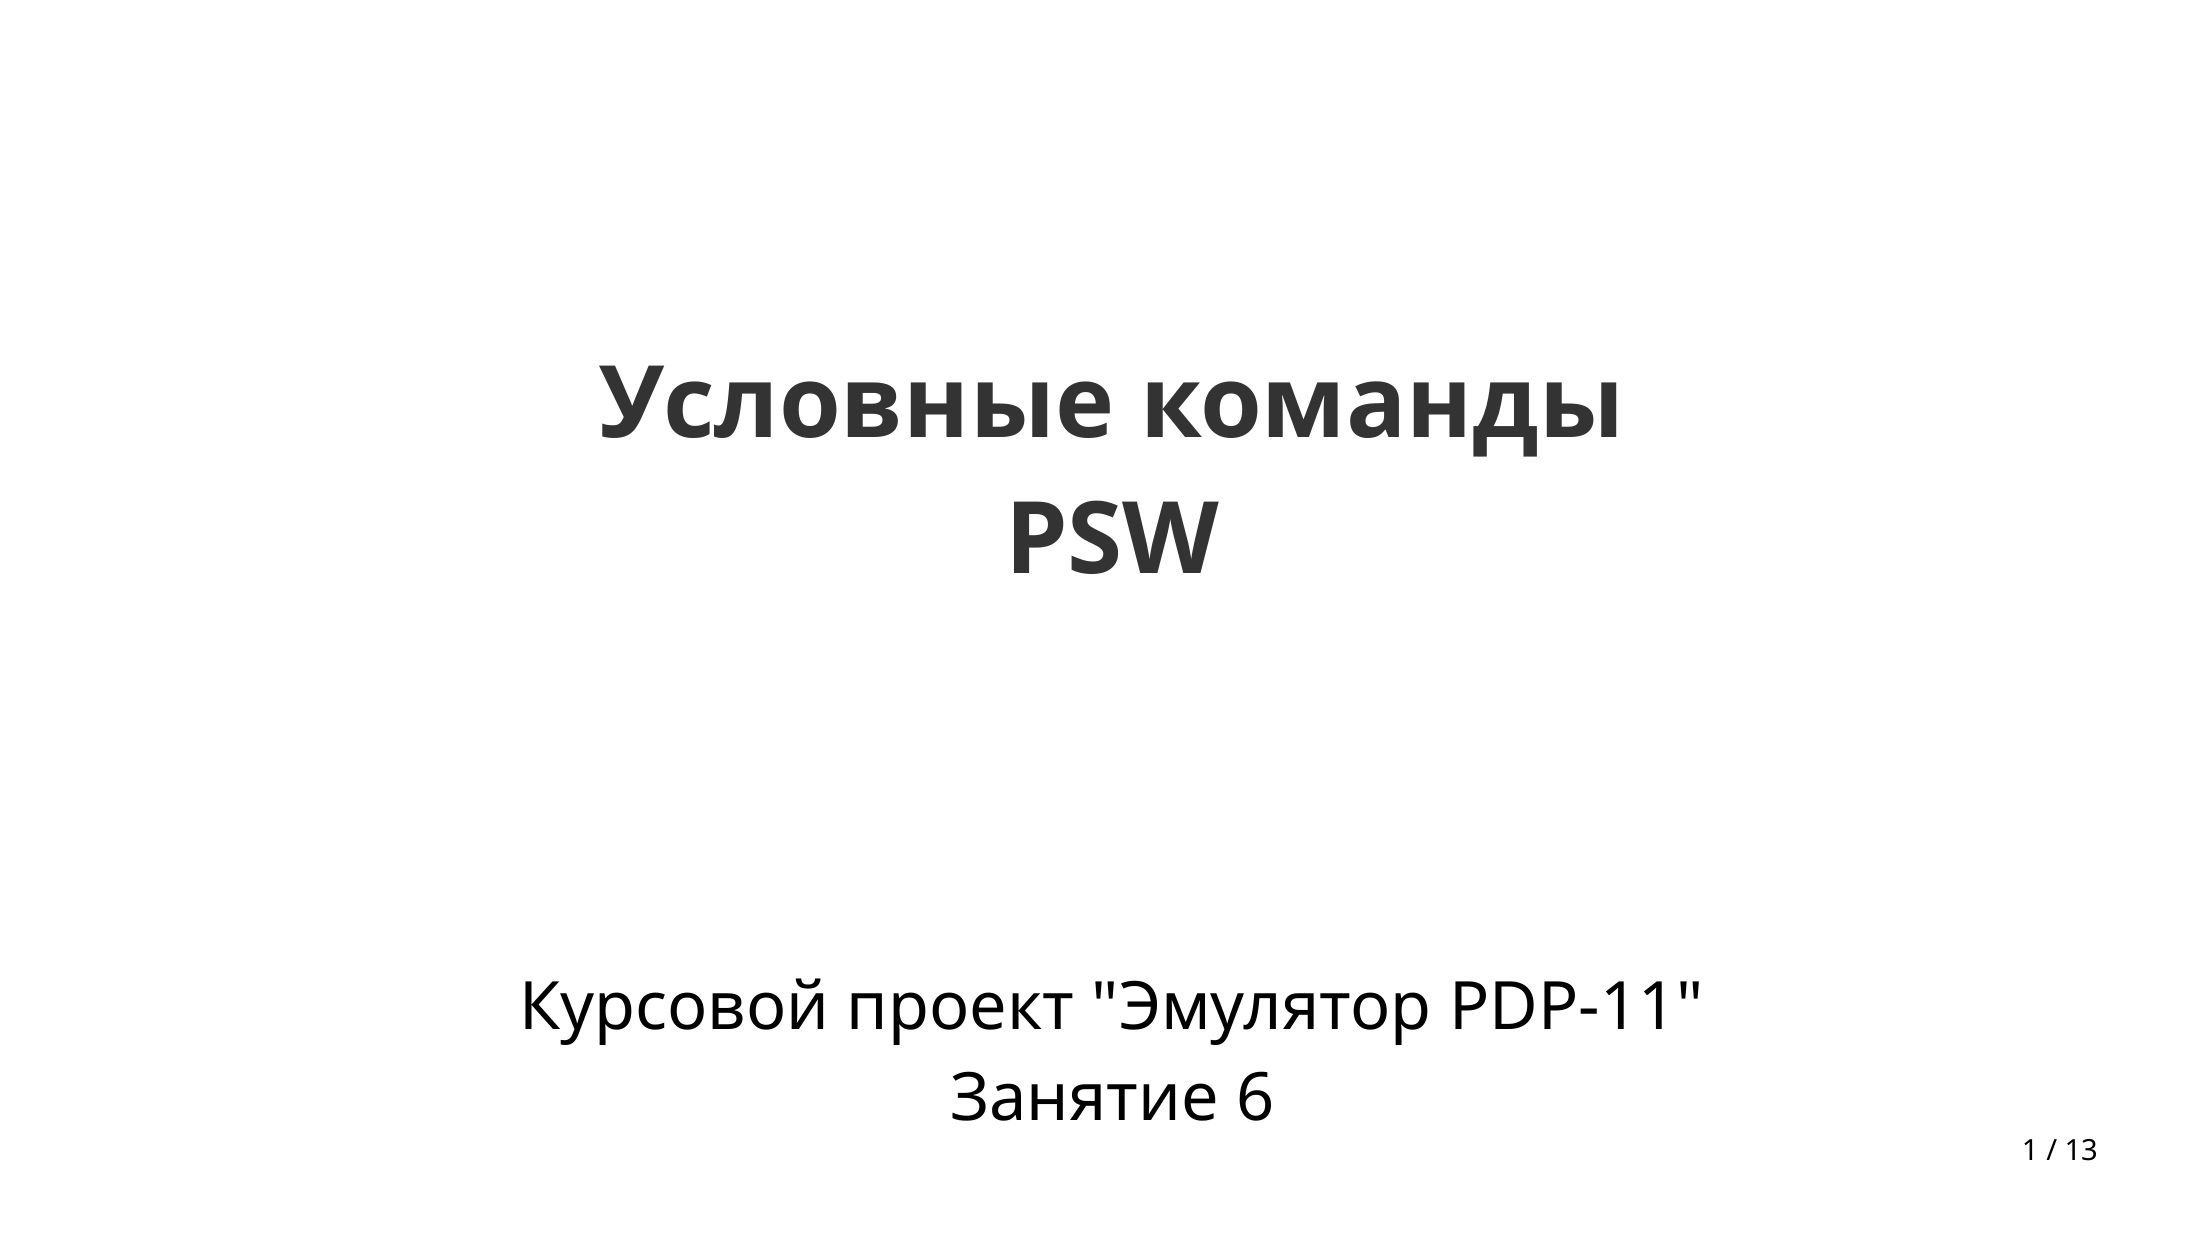

# Условные команды PSW
Курсовой проект "Эмулятор PDP-11"
Занятие 6
1